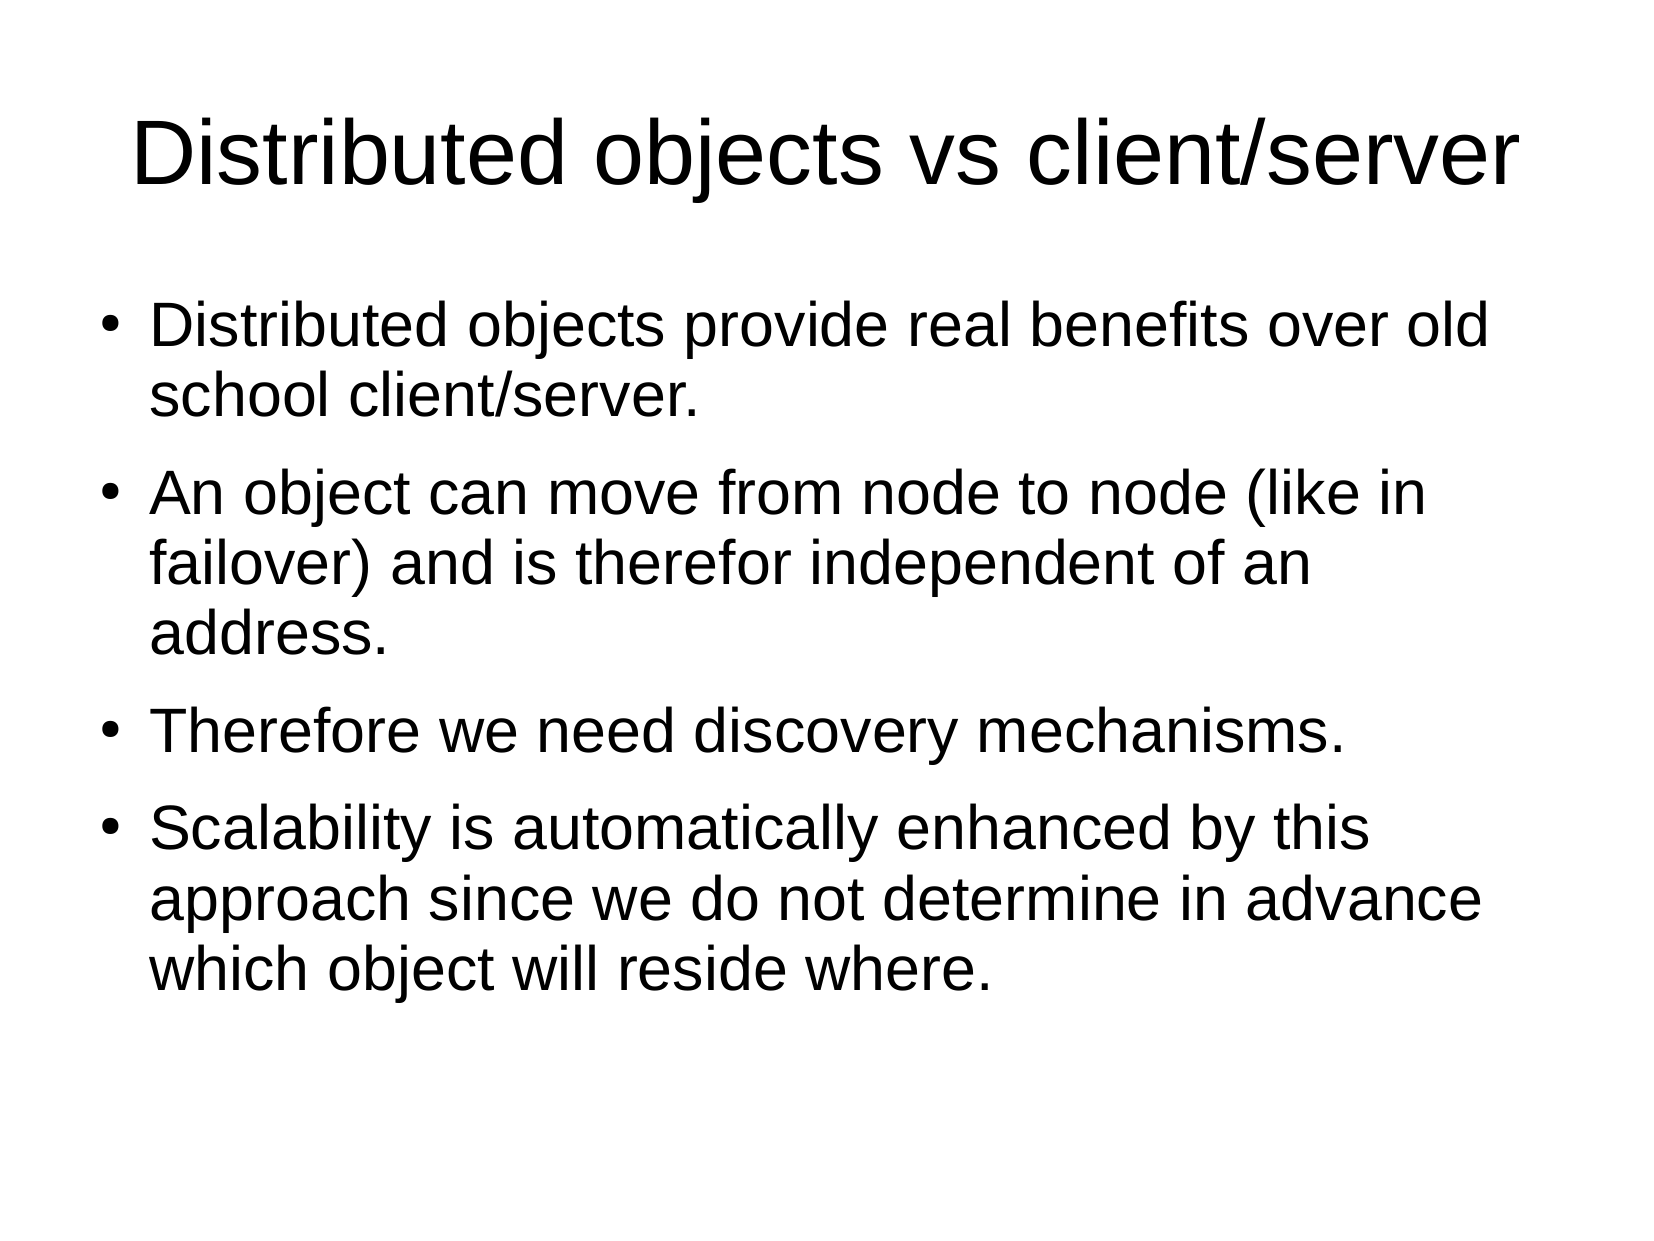

# Distributed objects vs client/server
Distributed objects provide real benefits over old school client/server.
An object can move from node to node (like in failover) and is therefor independent of an address.
Therefore we need discovery mechanisms.
Scalability is automatically enhanced by this approach since we do not determine in advance which object will reside where.